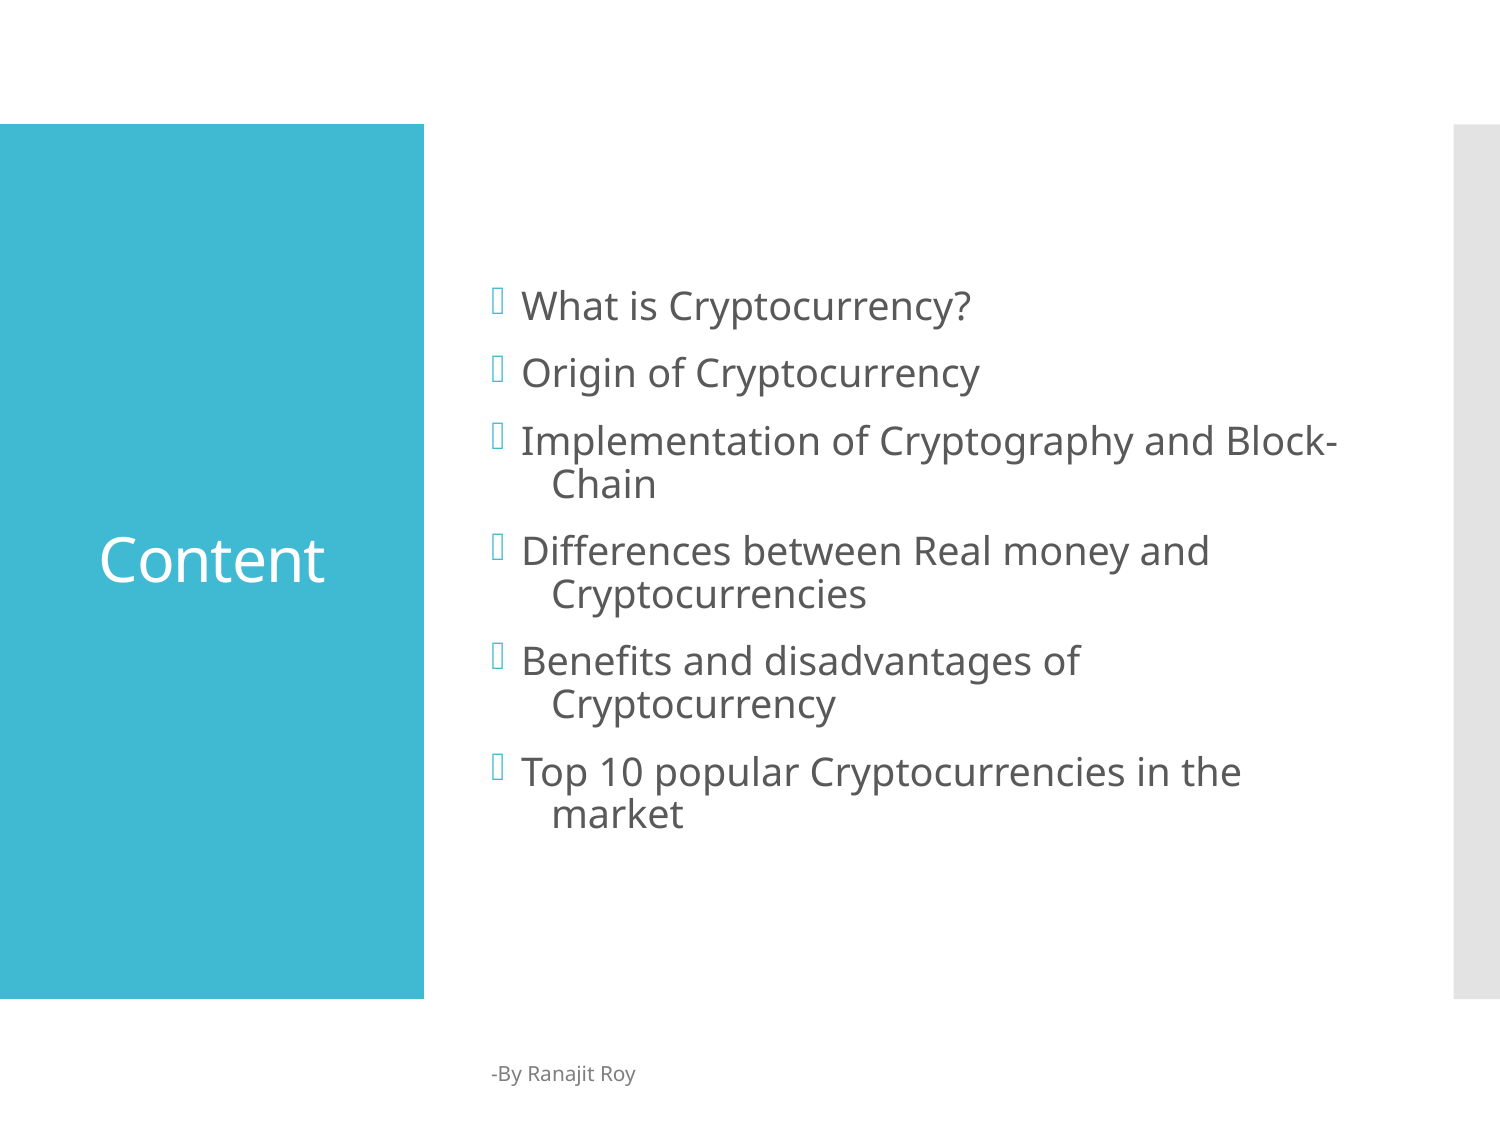

What is Cryptocurrency?
Origin of Cryptocurrency
Implementation of Cryptography and Block-Chain
Differences between Real money and Cryptocurrencies
Benefits and disadvantages of Cryptocurrency
Top 10 popular Cryptocurrencies in the market
# Content
-By Ranajit Roy